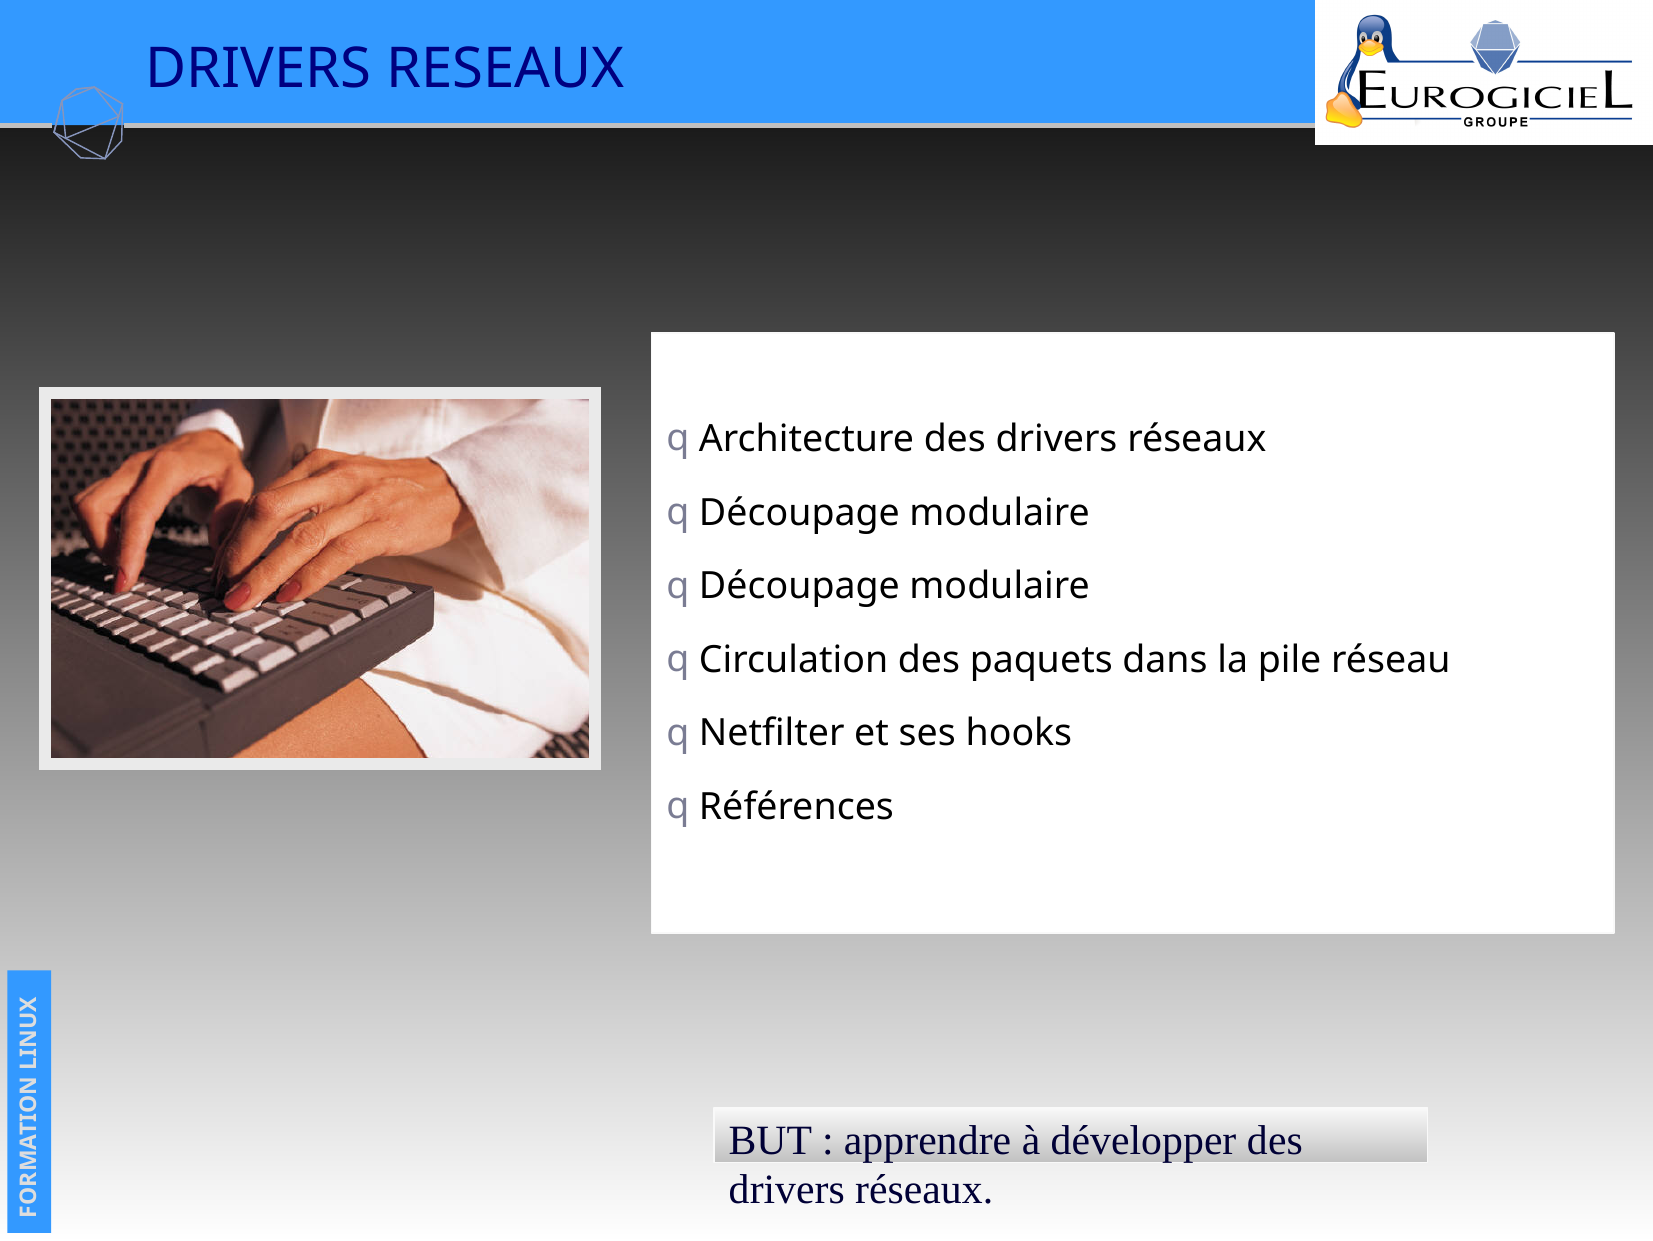

# DRIVERS RESEAUX
 Architecture des drivers réseaux
 Découpage modulaire
 Découpage modulaire
 Circulation des paquets dans la pile réseau
 Netfilter et ses hooks
 Références
BUT : apprendre à développer des drivers réseaux.